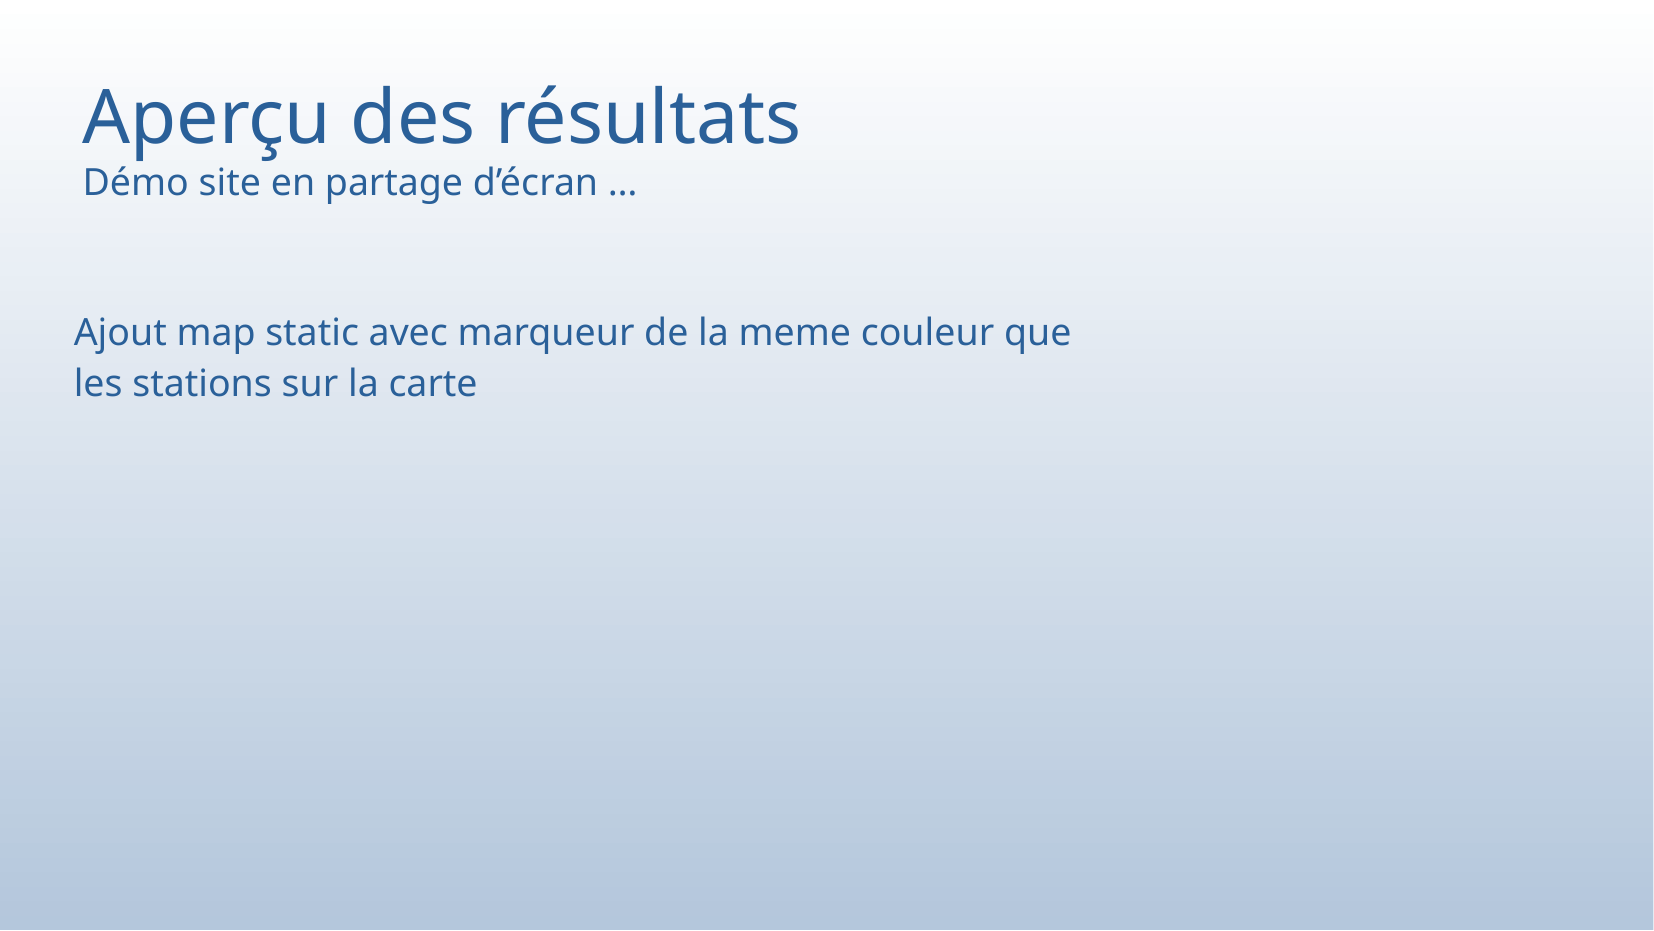

# Aperçu des résultats
Démo site en partage d’écran …
Ajout map static avec marqueur de la meme couleur que les stations sur la carte